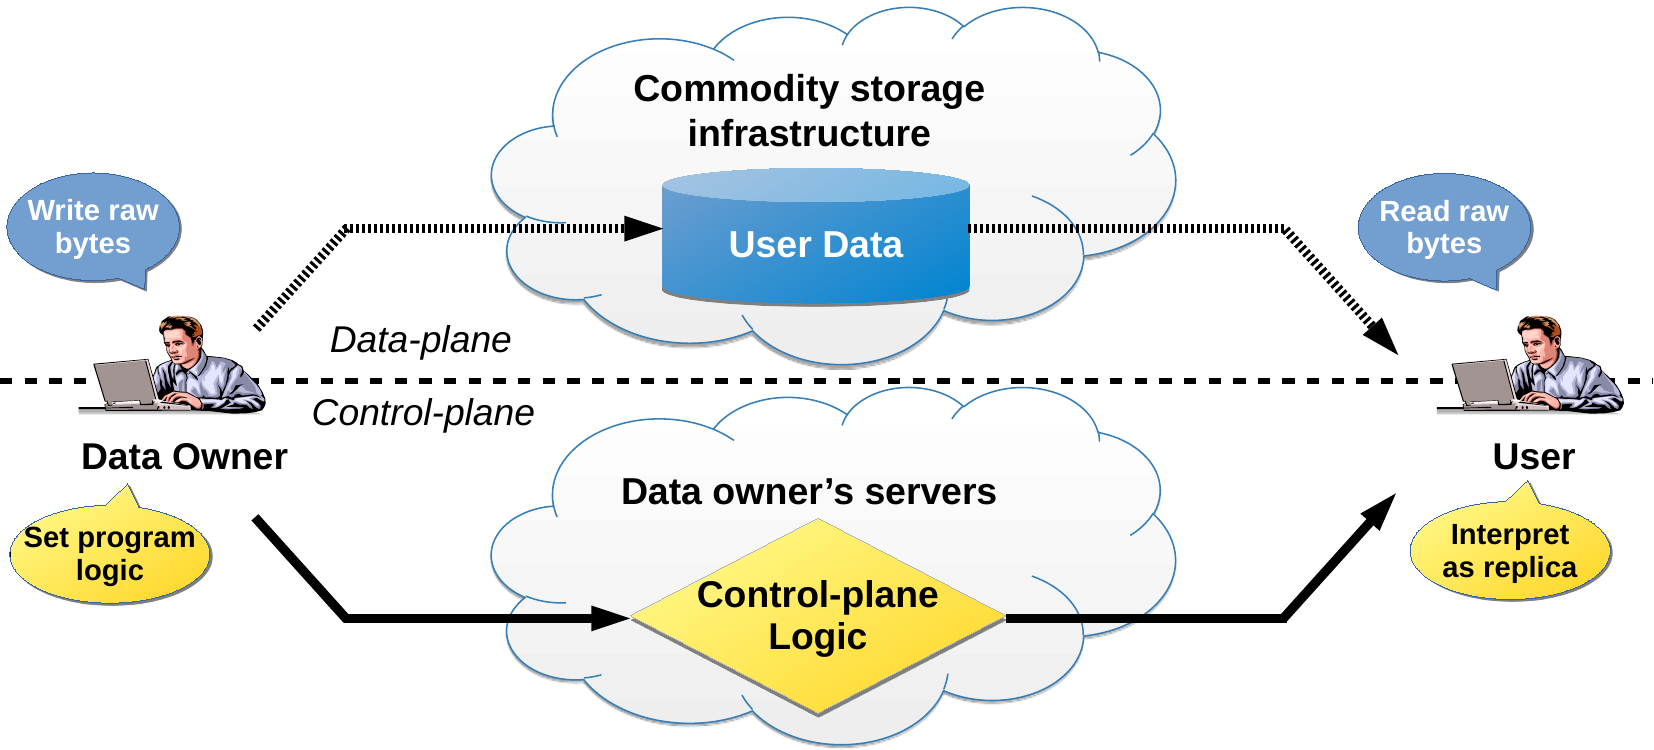

Commodity storage
infrastructure
User Data
Write raw
bytes
Read raw
bytes
Data-plane
Control-plane
Data owner’s servers
Data Owner
User
Interpret
as replica
Set program
logic
Control-plane
Logic